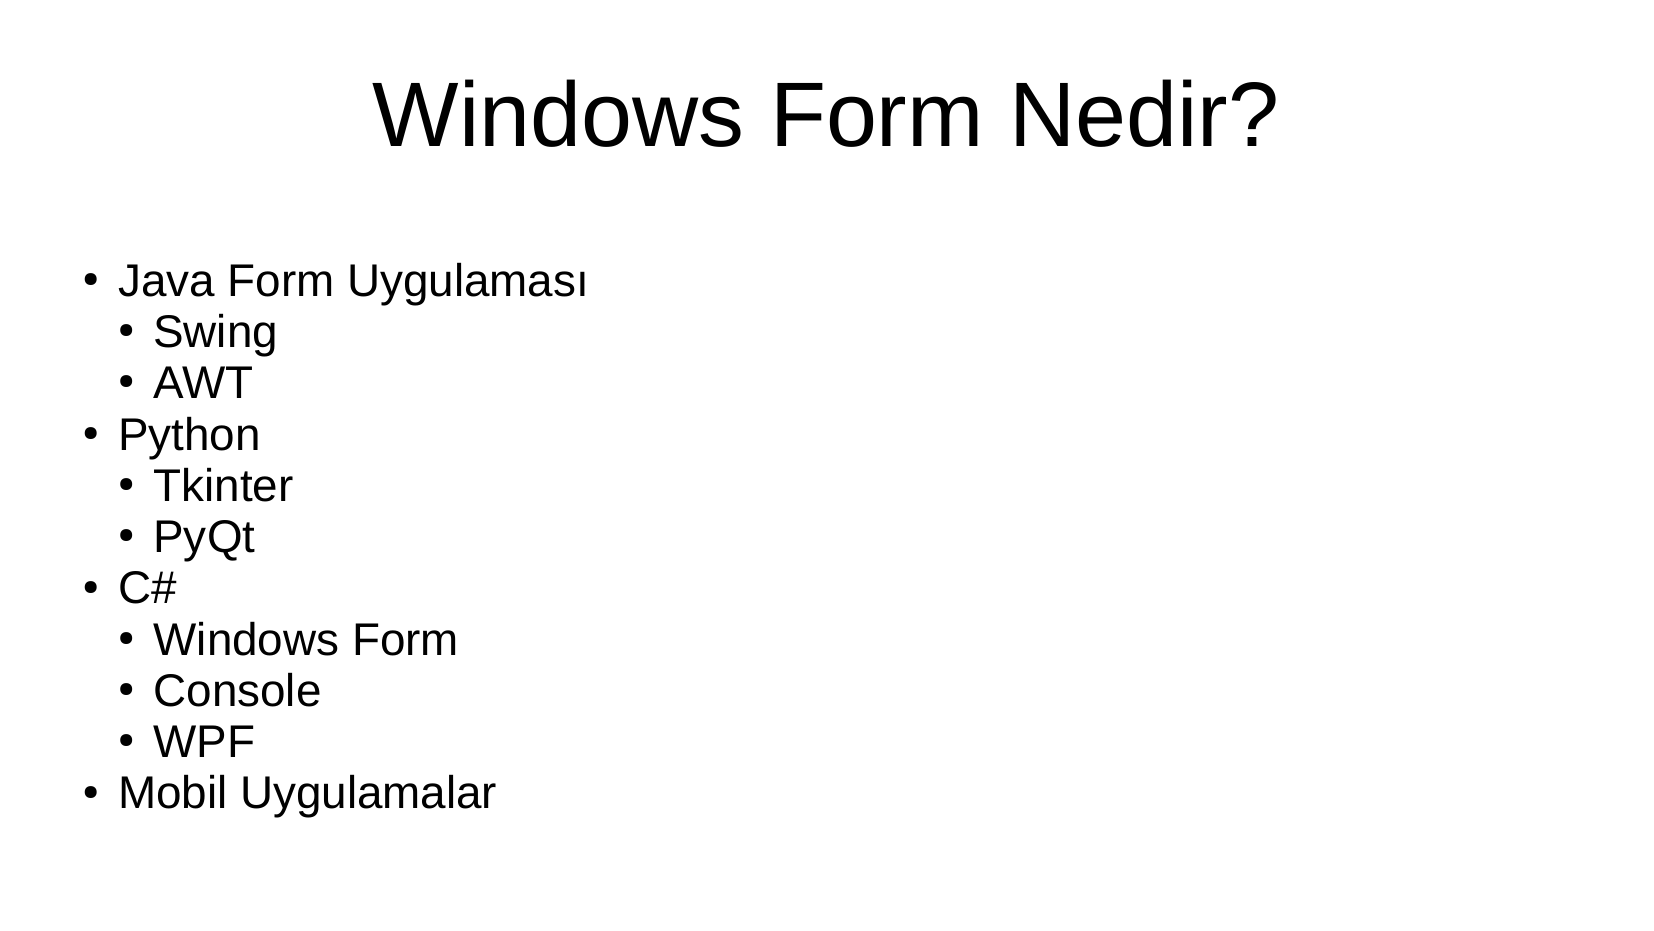

# Windows Form Nedir?
Java Form Uygulaması
Swing
AWT
Python
Tkinter
PyQt
C#
Windows Form
Console
WPF
Mobil Uygulamalar